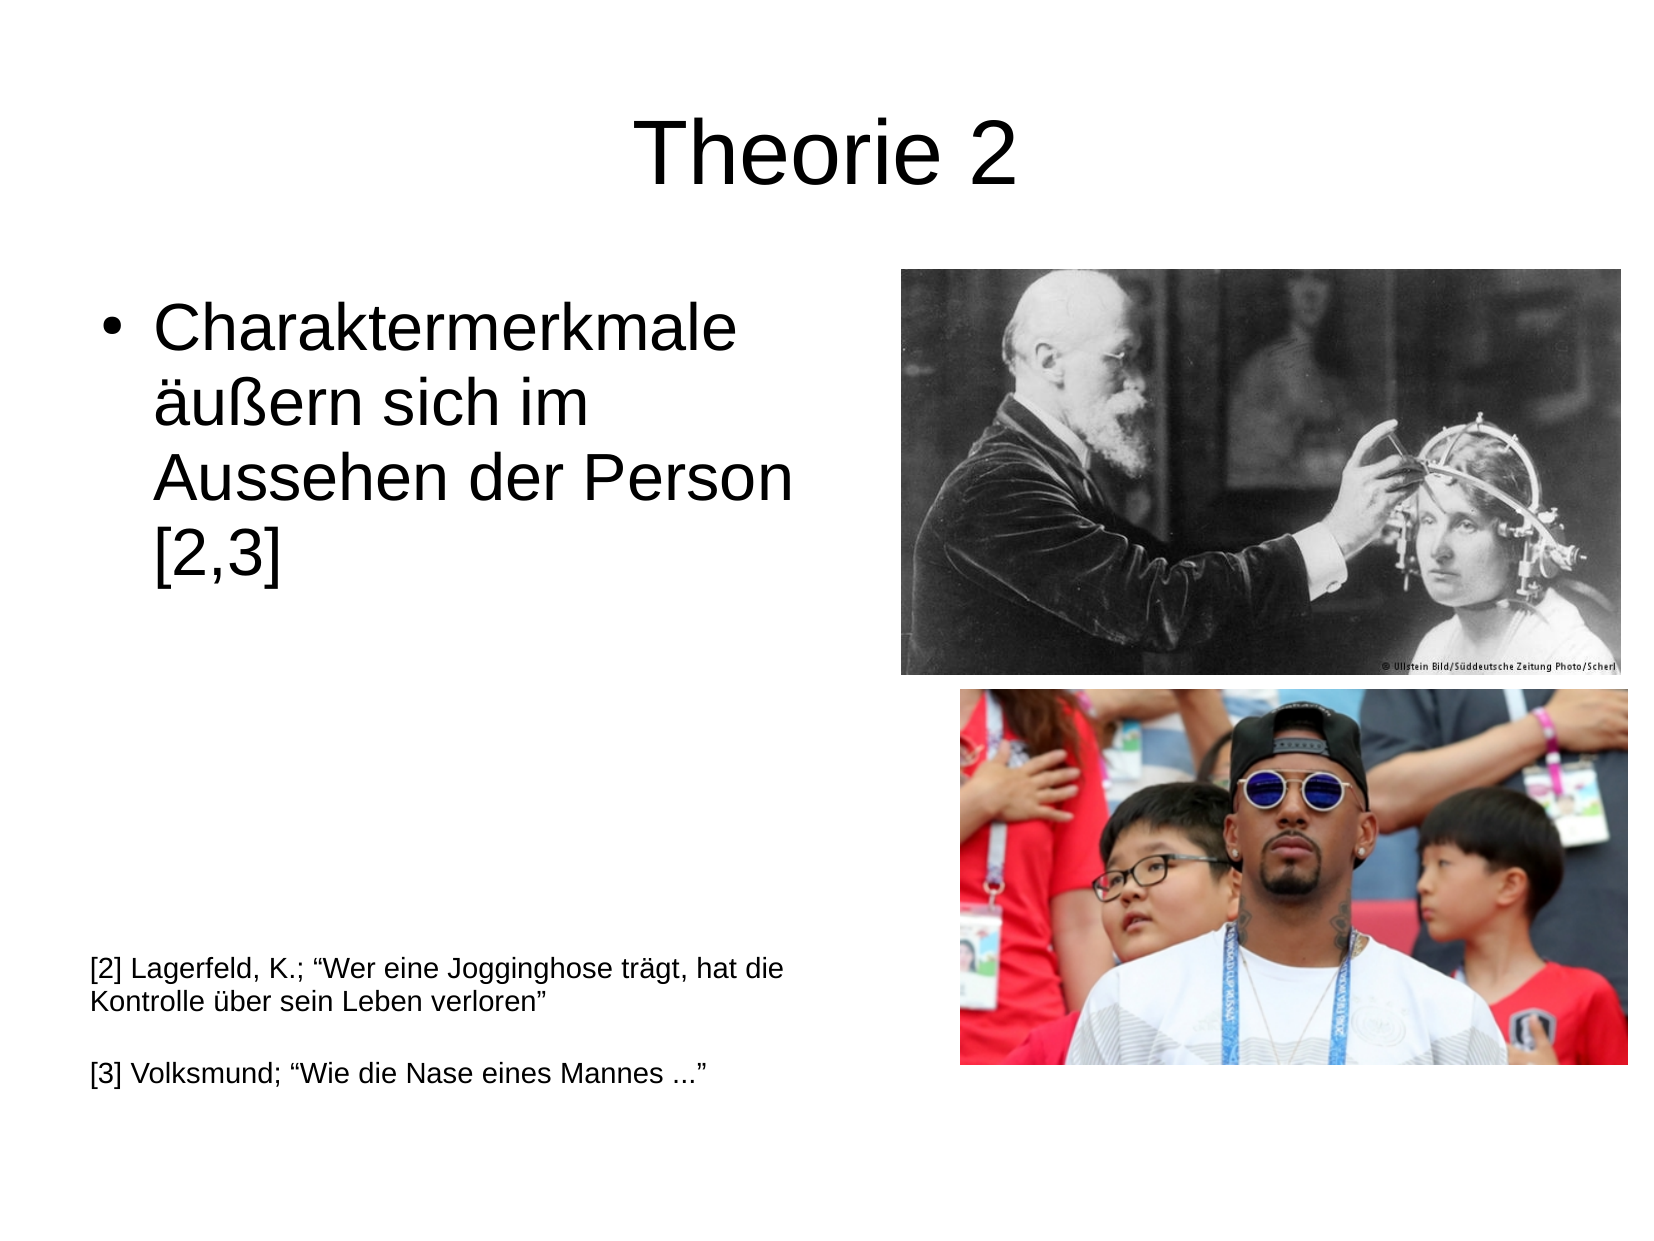

# Theorie 2
Charaktermerkmale äußern sich im Aussehen der Person [2,3]
[2] Lagerfeld, K.; “Wer eine Jogginghose trägt, hat die Kontrolle über sein Leben verloren”
[3] Volksmund; “Wie die Nase eines Mannes ...”